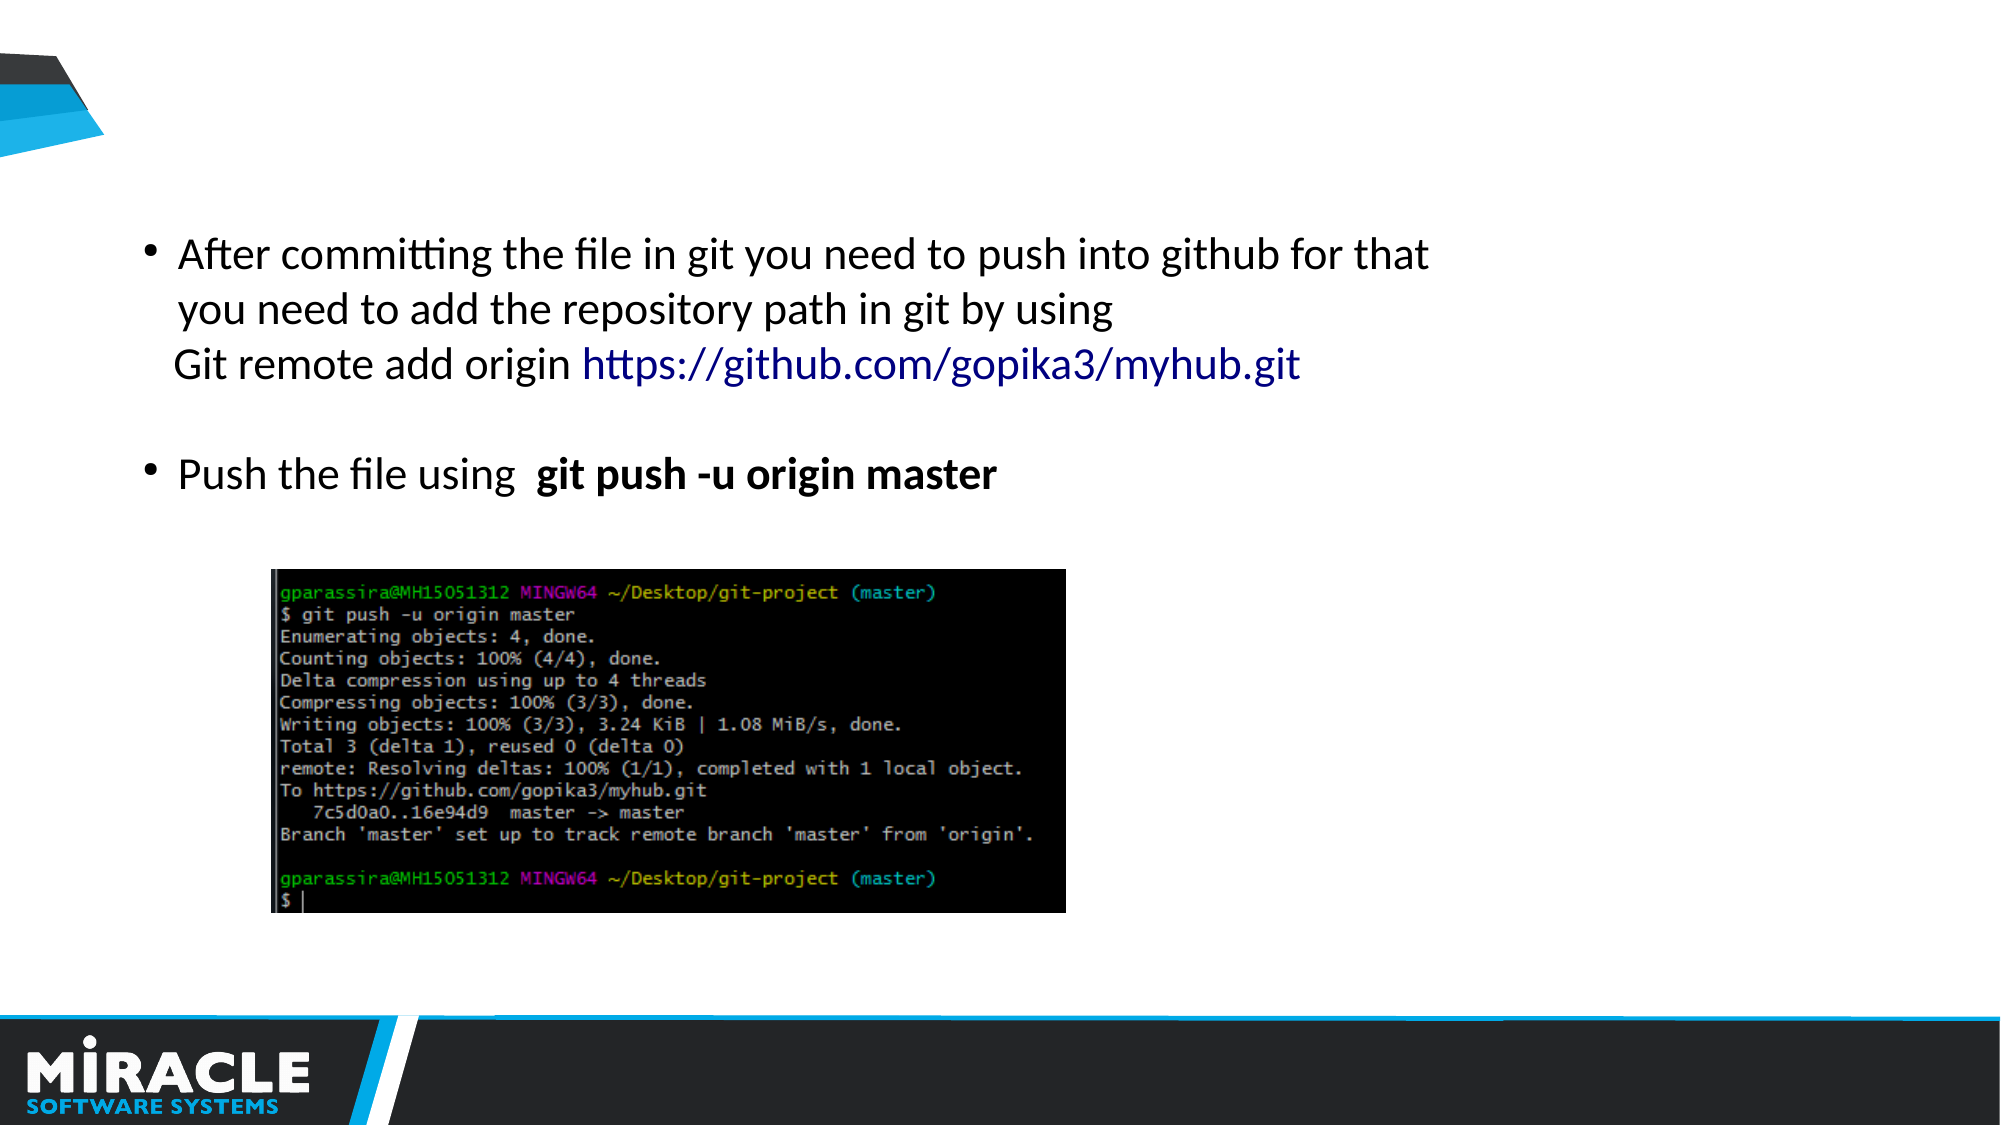

After committing the file in git you need to push into github for that you need to add the repository path in git by using
 Git remote add origin https://github.com/gopika3/myhub.git
Push the file using git push -u origin master